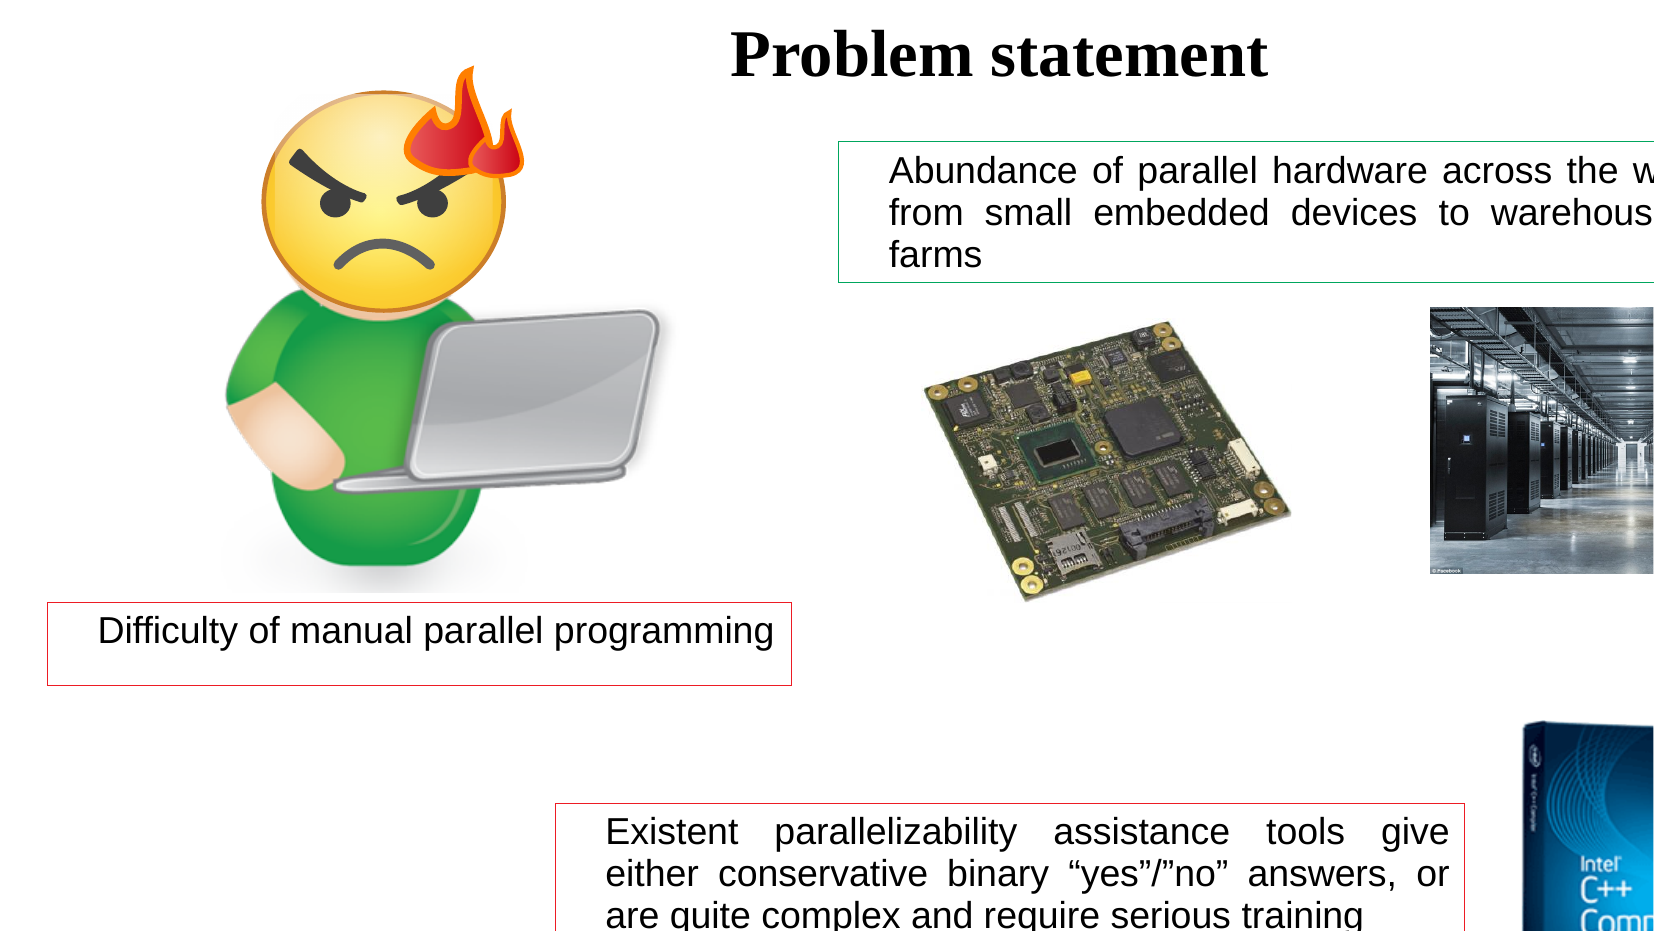

# Problem statement
Abundance of parallel hardware across the whole spectrum from small embedded devices to warehouse-scale server farms
Difficulty of manual parallel programming
Existent parallelizability assistance tools give either conservative binary “yes”/”no” answers, or are quite complex and require serious training